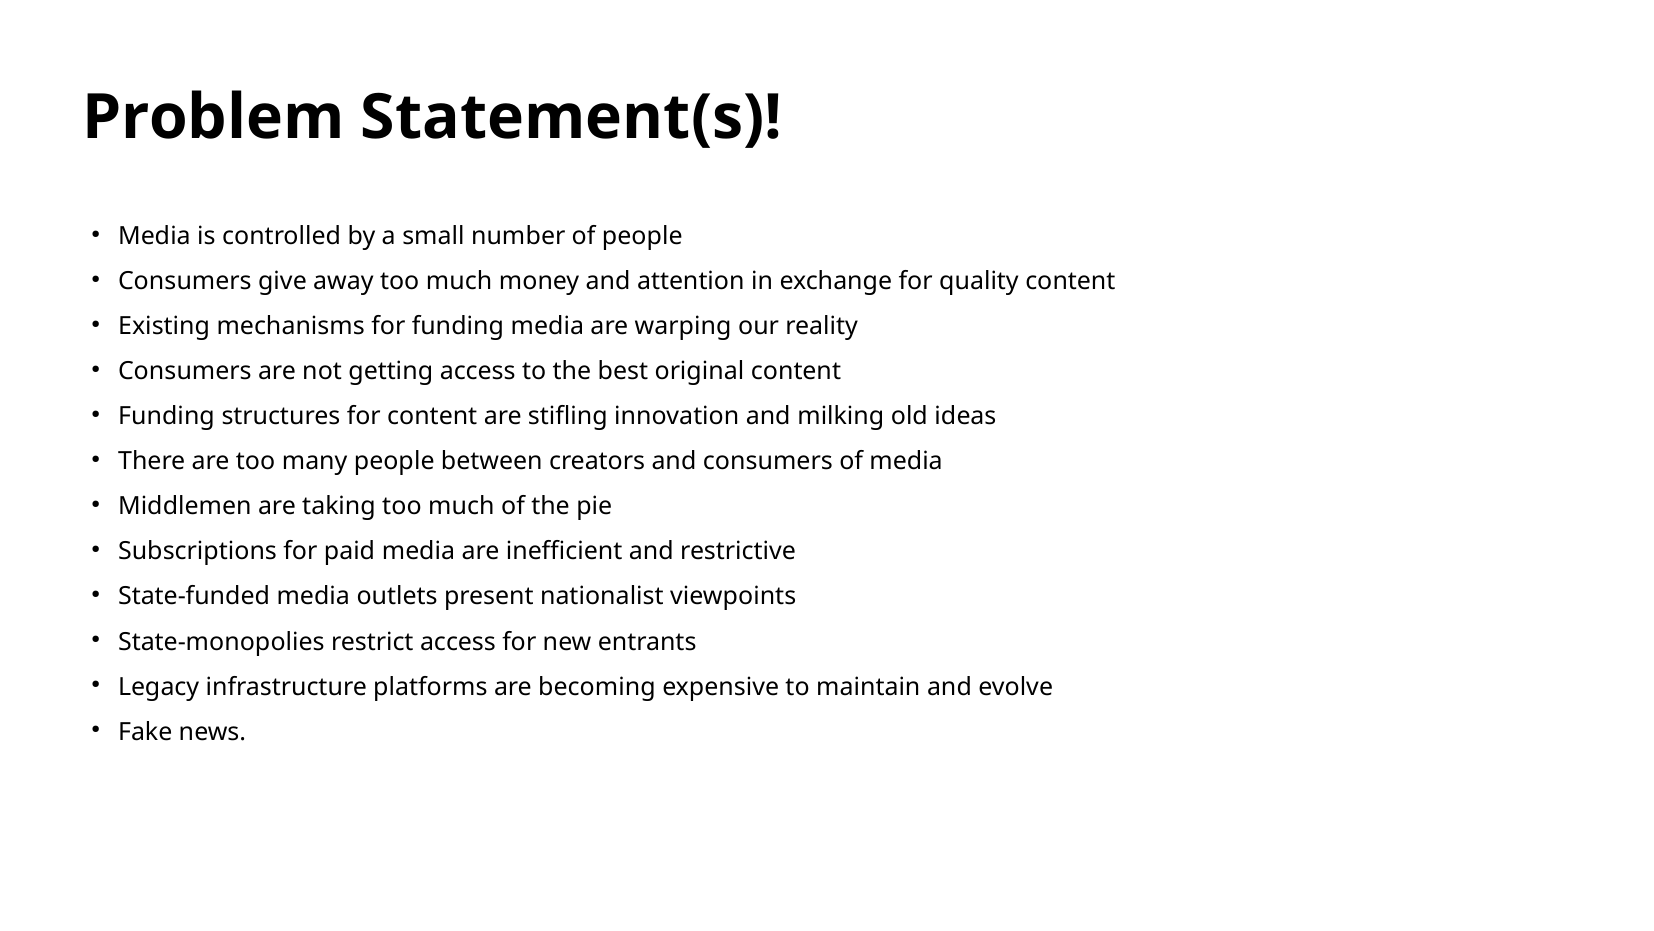

# Problem Statement(s)!
Media is controlled by a small number of people
Consumers give away too much money and attention in exchange for quality content
Existing mechanisms for funding media are warping our reality
Consumers are not getting access to the best original content
Funding structures for content are stifling innovation and milking old ideas
There are too many people between creators and consumers of media
Middlemen are taking too much of the pie
Subscriptions for paid media are inefficient and restrictive
State-funded media outlets present nationalist viewpoints
State-monopolies restrict access for new entrants
Legacy infrastructure platforms are becoming expensive to maintain and evolve
Fake news.